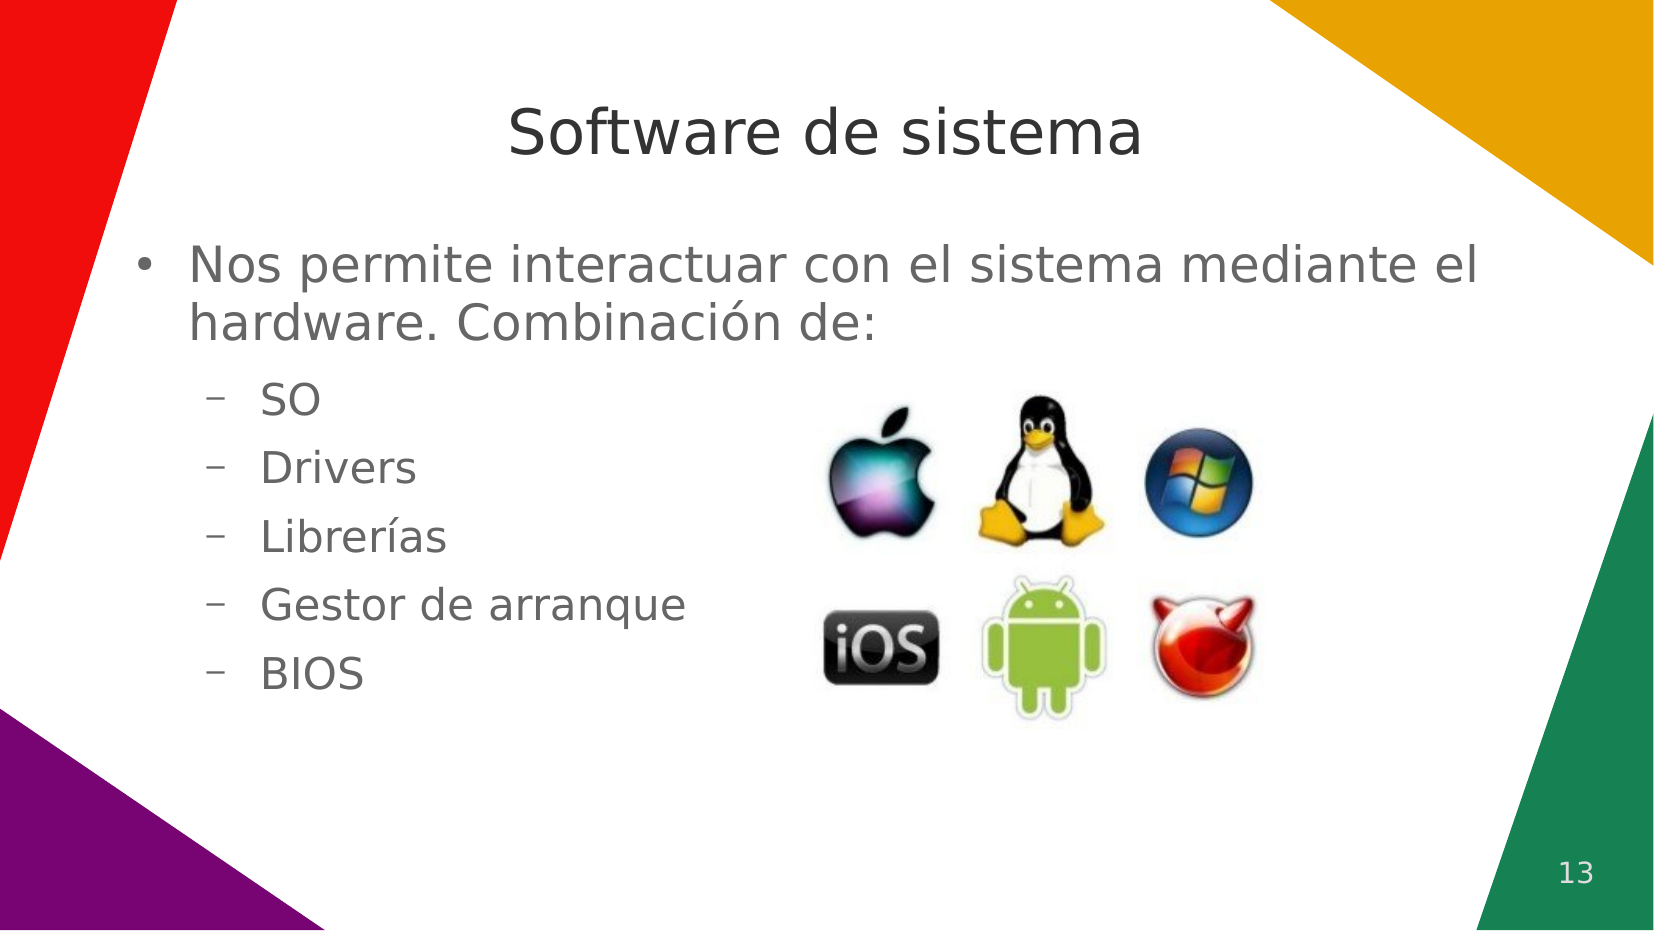

# Software de sistema
Nos permite interactuar con el sistema mediante el hardware. Combinación de:
SO
Drivers
Librerías
Gestor de arranque
BIOS
13